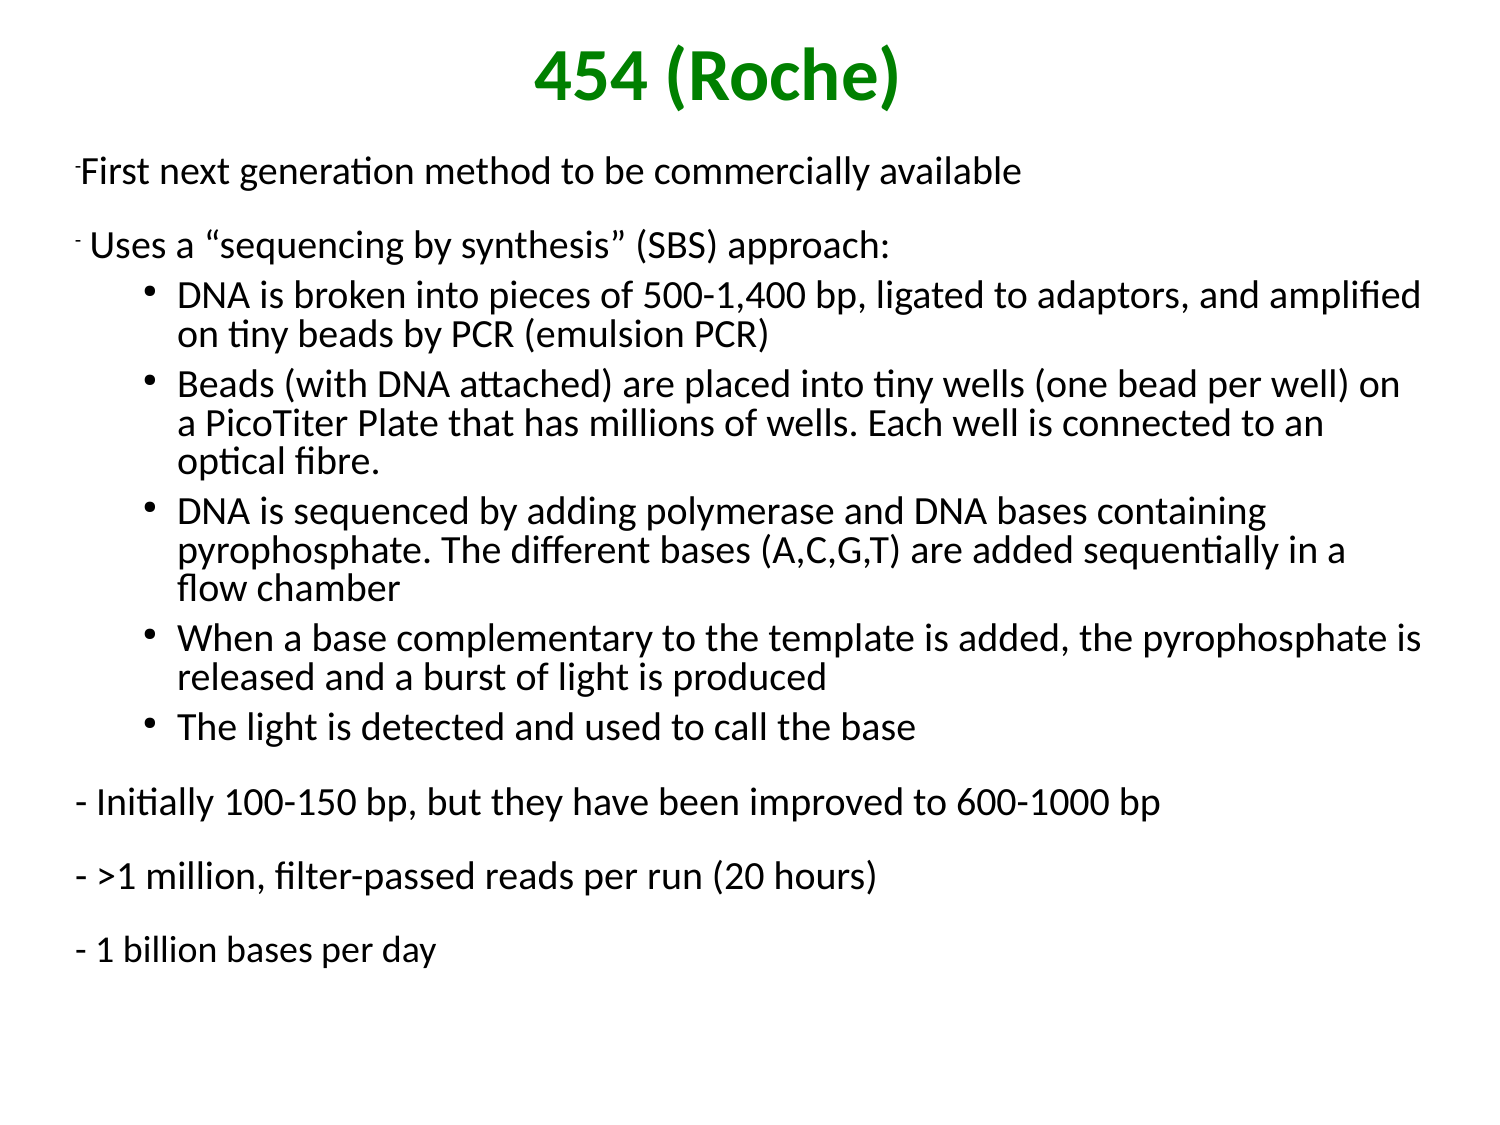

454 (Roche)
First next generation method to be commercially available
 Uses a “sequencing by synthesis” (SBS) approach:
DNA is broken into pieces of 500-1,400 bp, ligated to adaptors, and amplified on tiny beads by PCR (emulsion PCR)
Beads (with DNA attached) are placed into tiny wells (one bead per well) on a PicoTiter Plate that has millions of wells. Each well is connected to an optical fibre.
DNA is sequenced by adding polymerase and DNA bases containing pyrophosphate. The different bases (A,C,G,T) are added sequentially in a flow chamber
When a base complementary to the template is added, the pyrophosphate is released and a burst of light is produced
The light is detected and used to call the base
- Initially 100-150 bp, but they have been improved to 600-1000 bp
- >1 million, filter-passed reads per run (20 hours)
- 1 billion bases per day